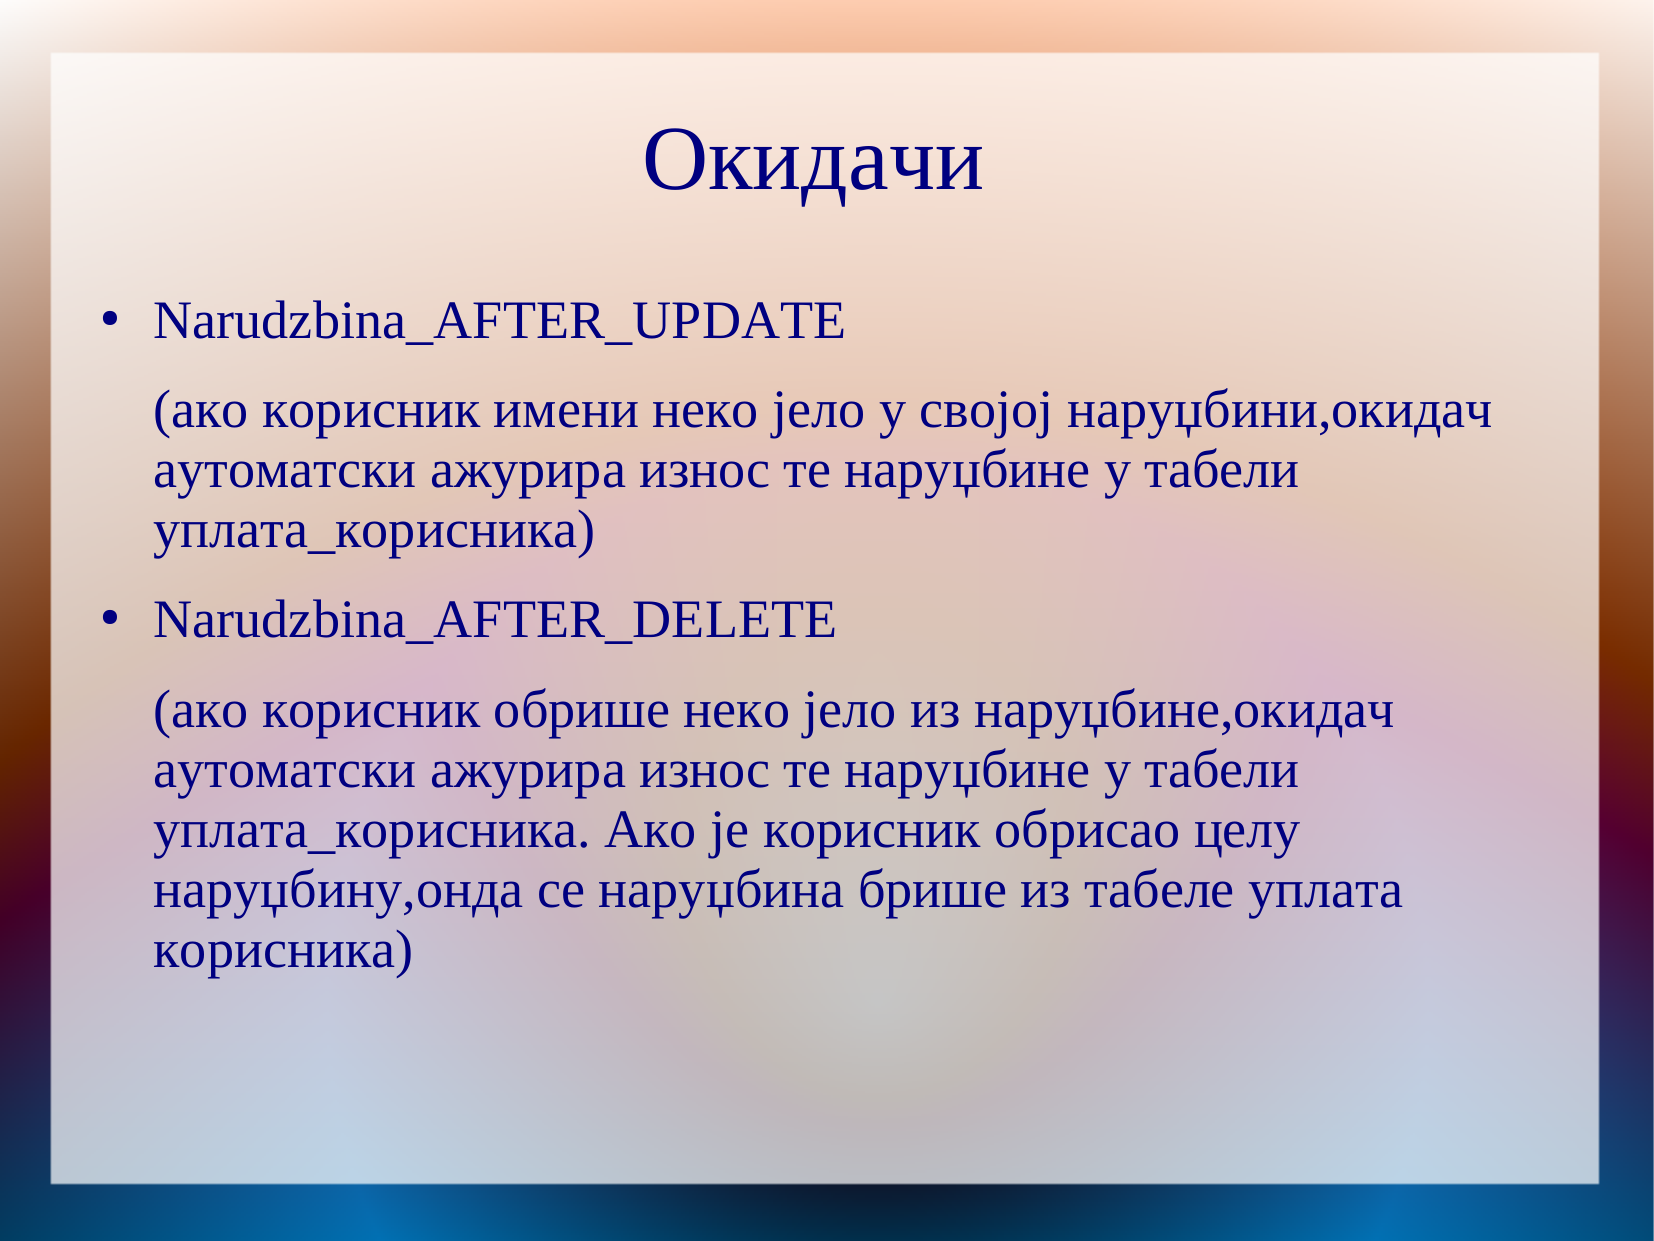

# Окидачи
Narudzbina_AFTER_UPDATE
(ако корисник имени неко јело у својој наруџбини,окидач аутоматски ажурира износ те наруџбине у табели уплата_корисника)
Narudzbina_AFTER_DELETE
(ако корисник обрише неко јело из наруџбине,окидач аутоматски ажурира износ те наруџбине у табели уплата_корисника. Ако је корисник обрисао целу наруџбину,онда се наруџбина брише из табеле уплата корисника)